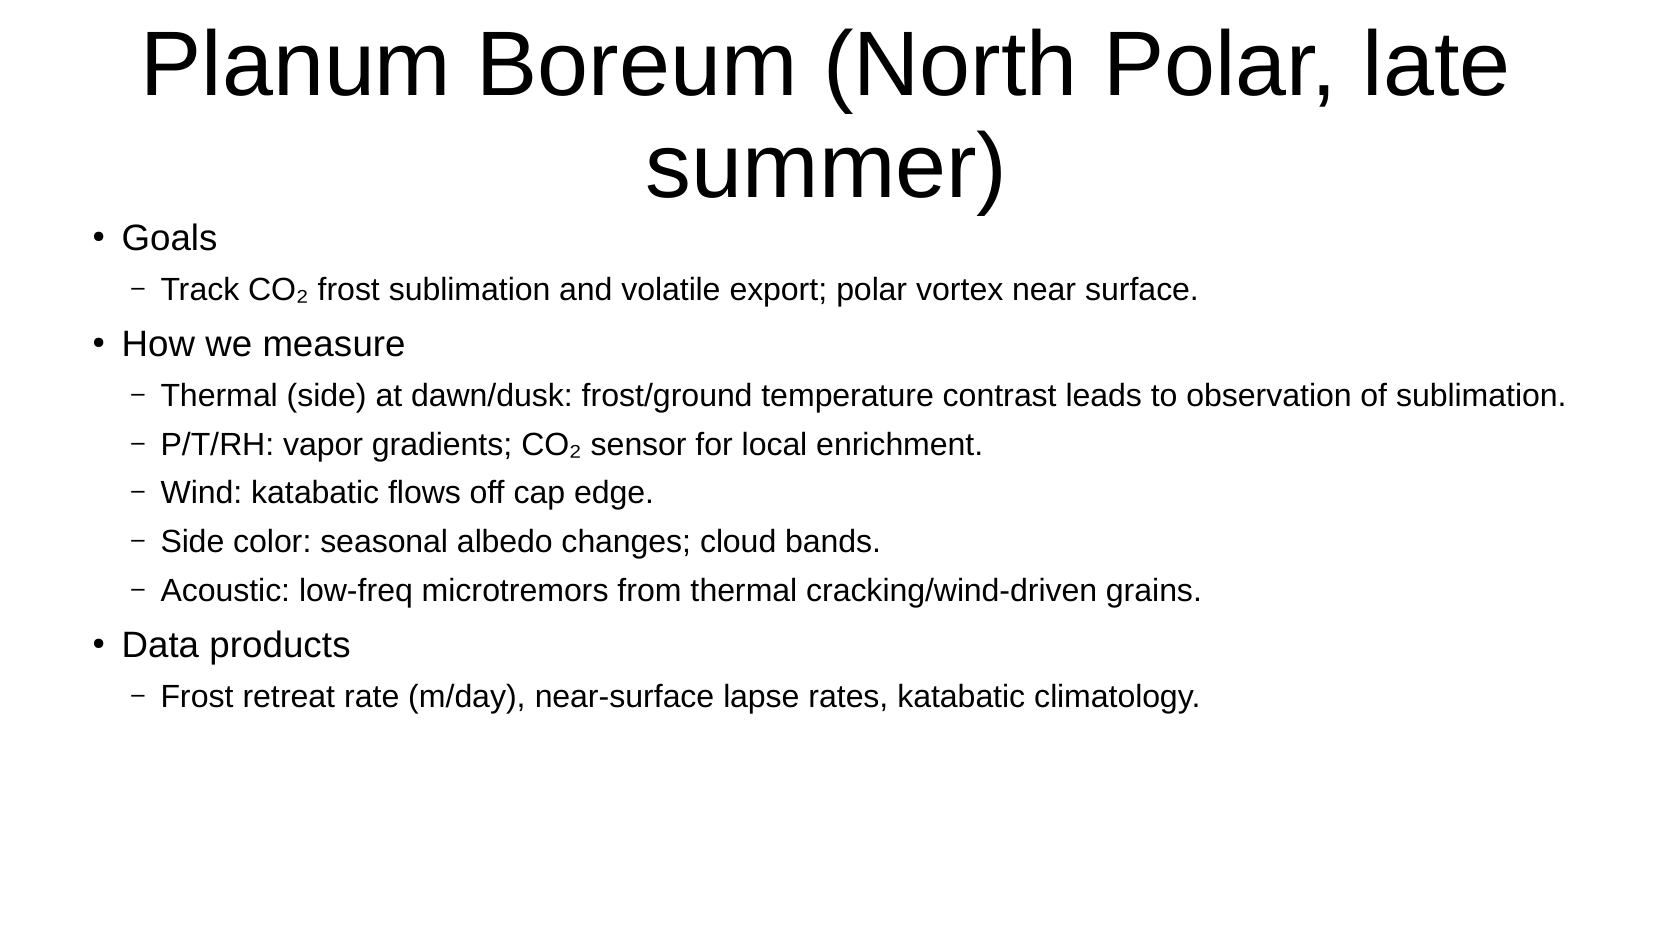

# Planum Boreum (North Polar, late summer)
Goals
Track CO₂ frost sublimation and volatile export; polar vortex near surface.
How we measure
Thermal (side) at dawn/dusk: frost/ground temperature contrast leads to observation of sublimation.
P/T/RH: vapor gradients; CO₂ sensor for local enrichment.
Wind: katabatic flows off cap edge.
Side color: seasonal albedo changes; cloud bands.
Acoustic: low-freq microtremors from thermal cracking/wind-driven grains.
Data products
Frost retreat rate (m/day), near-surface lapse rates, katabatic climatology.